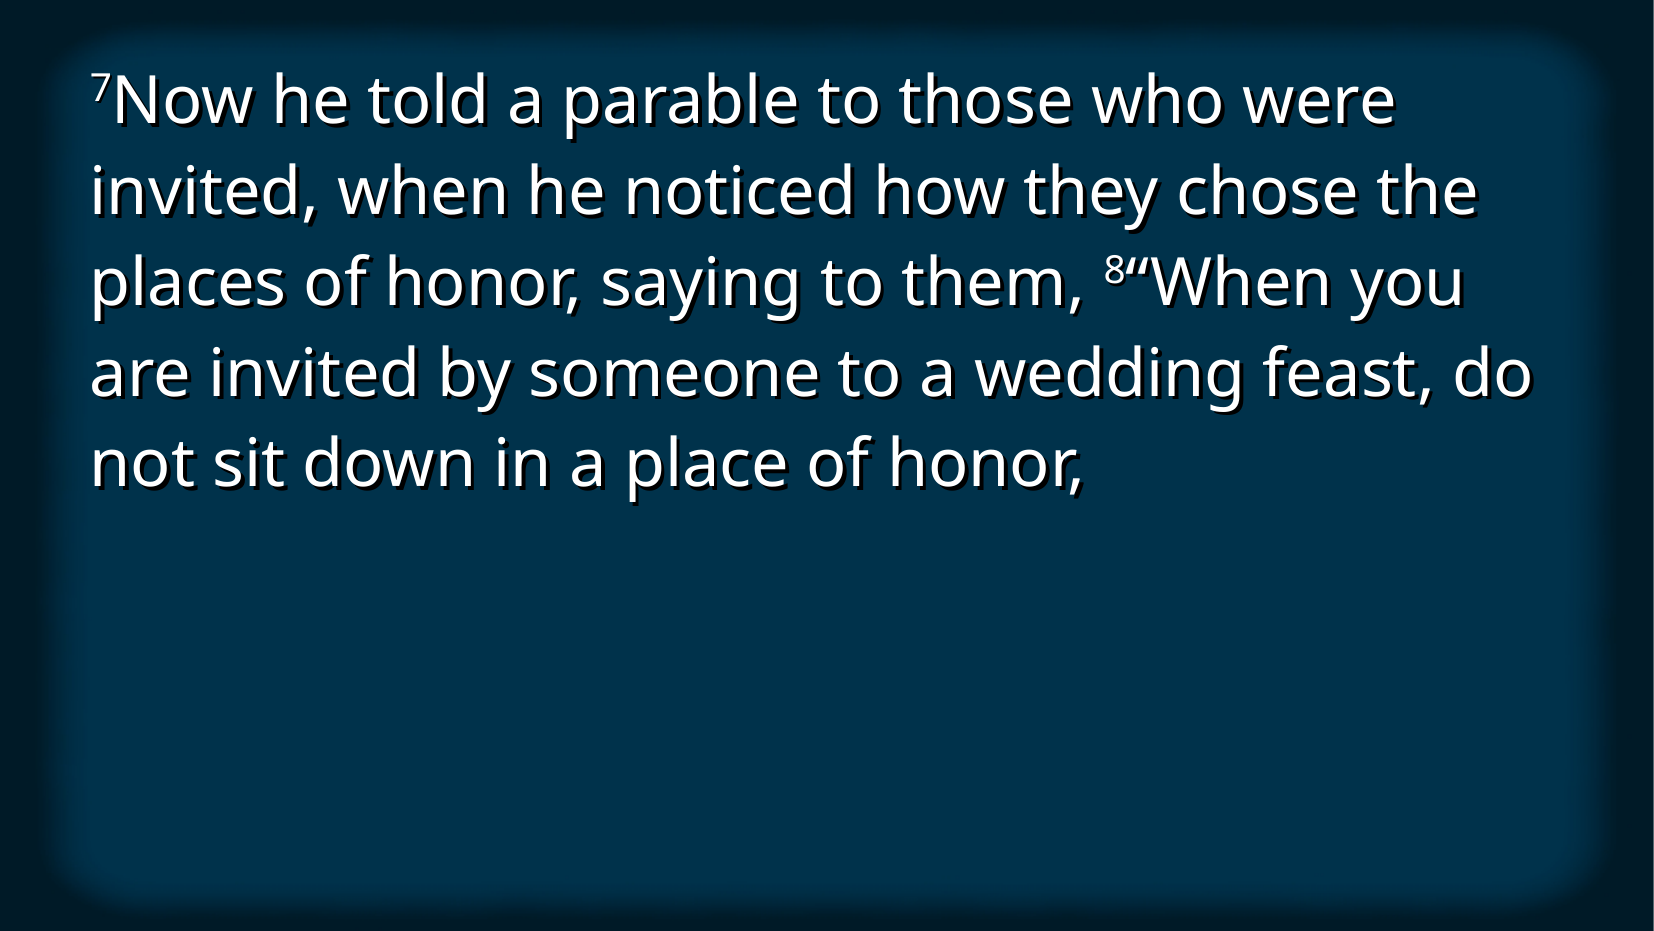

7Now he told a parable to those who were invited, when he noticed how they chose the places of honor, saying to them, 8“When you are invited by someone to a wedding feast, do not sit down in a place of honor,